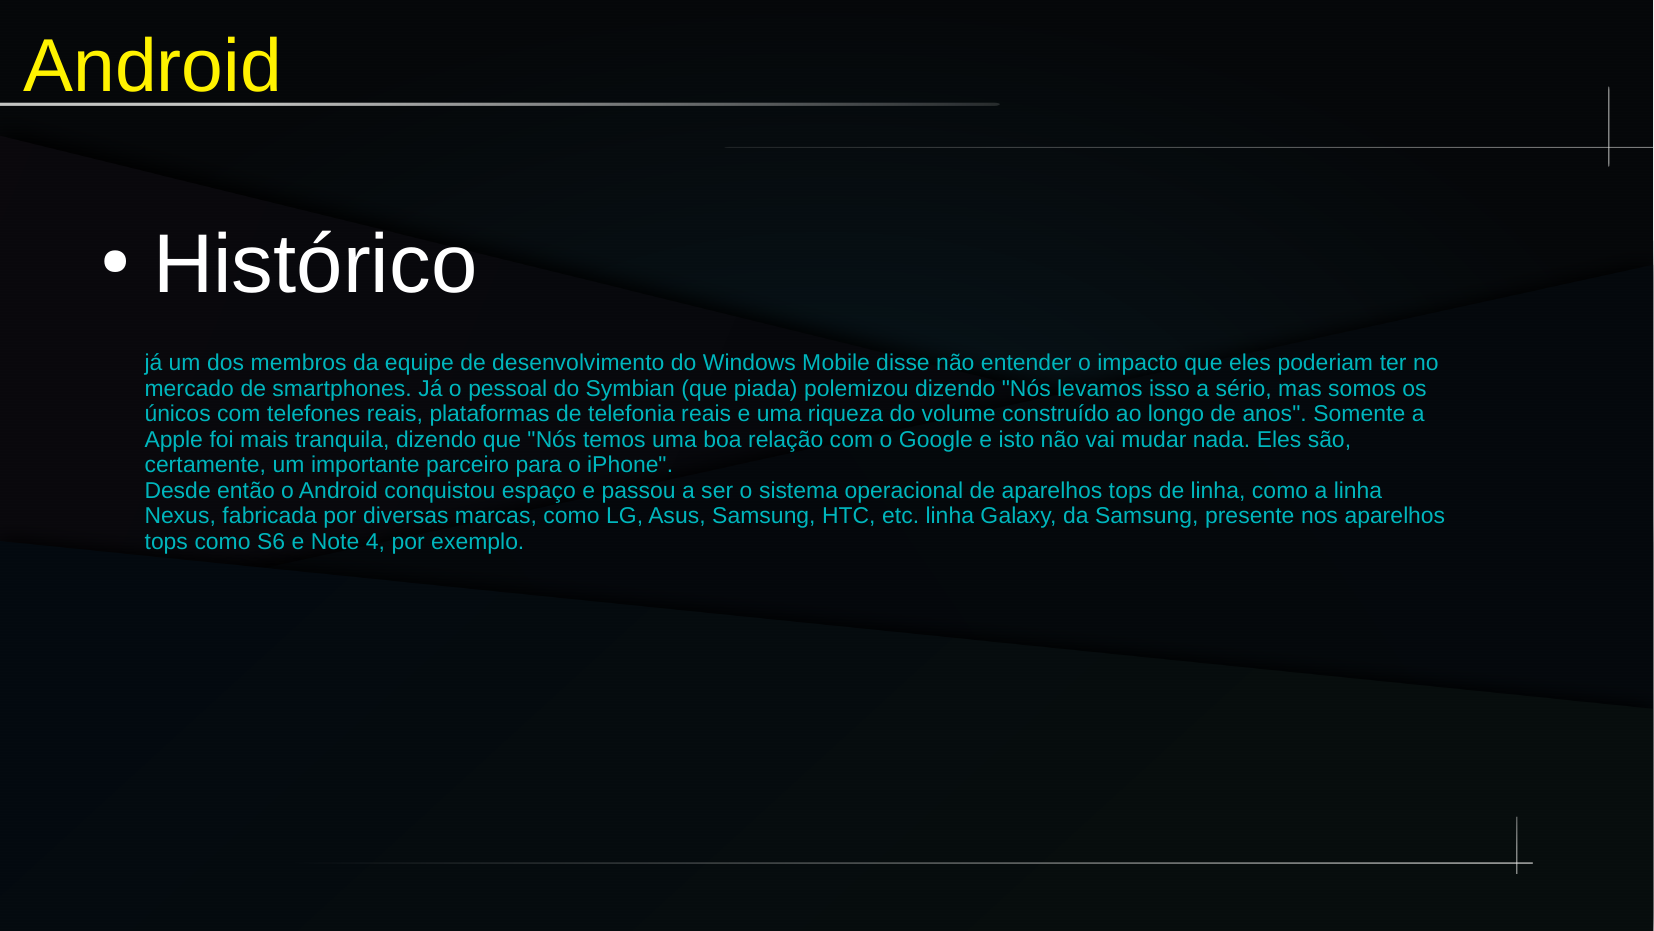

# Android
Histórico
já um dos membros da equipe de desenvolvimento do Windows Mobile disse não entender o impacto que eles poderiam ter no mercado de smartphones. Já o pessoal do Symbian (que piada) polemizou dizendo "Nós levamos isso a sério, mas somos os únicos com telefones reais, plataformas de telefonia reais e uma riqueza do volume construído ao longo de anos". Somente a Apple foi mais tranquila, dizendo que "Nós temos uma boa relação com o Google e isto não vai mudar nada. Eles são, certamente, um importante parceiro para o iPhone".
Desde então o Android conquistou espaço e passou a ser o sistema operacional de aparelhos tops de linha, como a linha Nexus, fabricada por diversas marcas, como LG, Asus, Samsung, HTC, etc. linha Galaxy, da Samsung, presente nos aparelhos tops como S6 e Note 4, por exemplo.